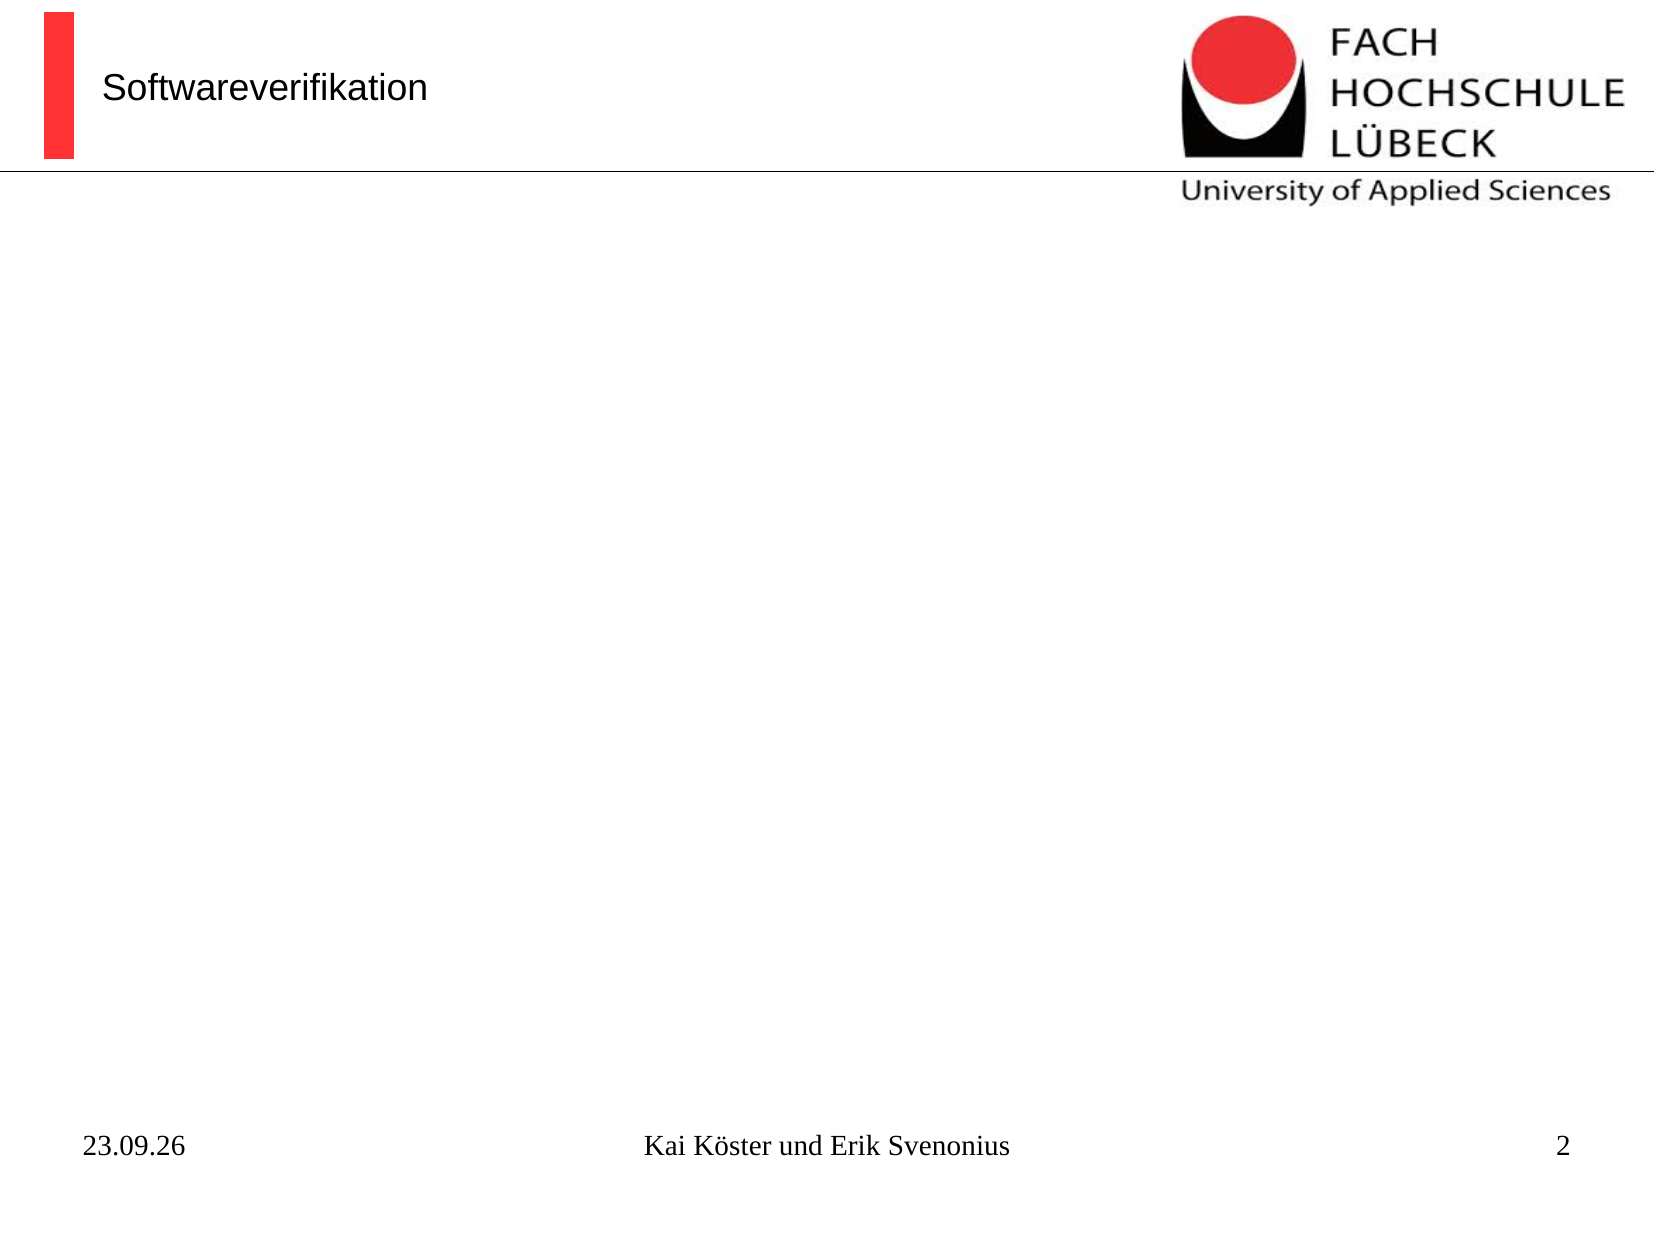

Softwareverifikation
Kai Köster und Erik Svenonius
2